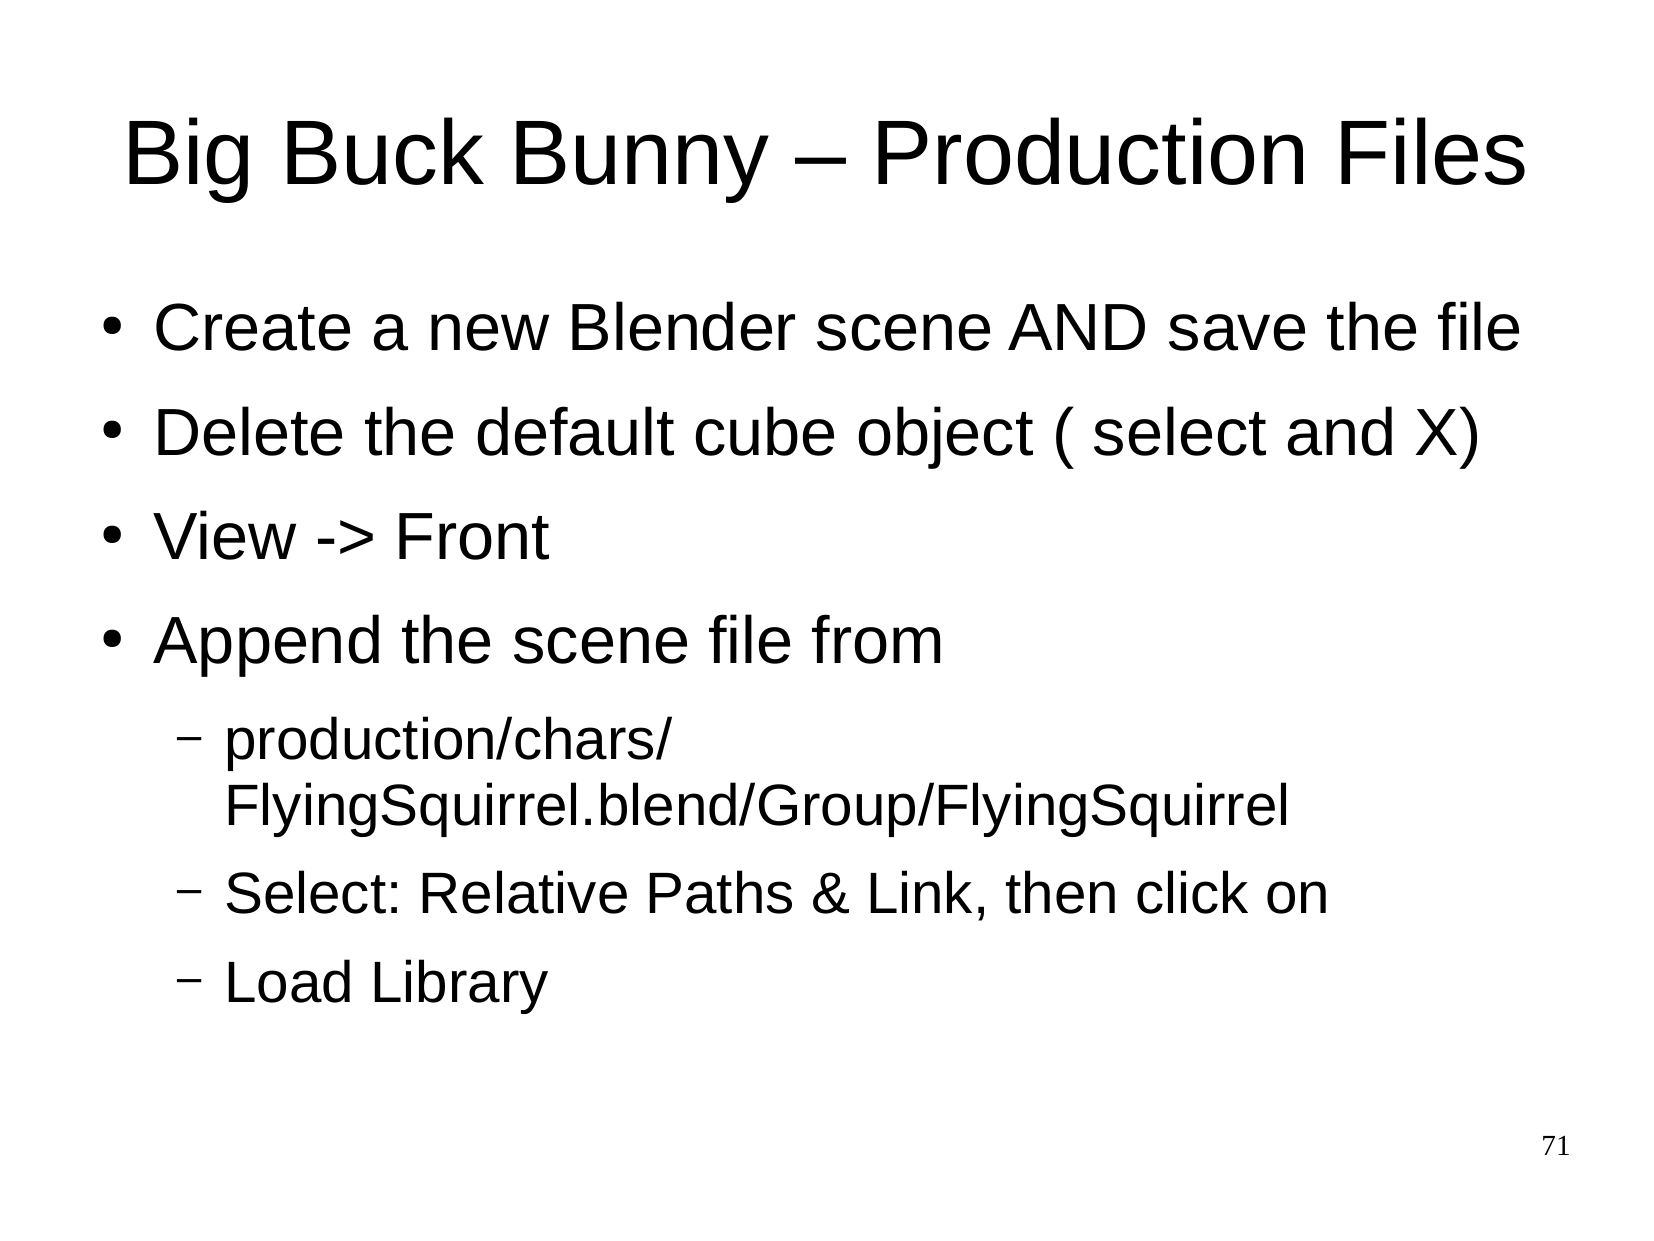

# Big Buck Bunny – Production Files
Create a new Blender scene AND save the file
Delete the default cube object ( select and X)
View -> Front
Append the scene file from
production/chars/
FlyingSquirrel.blend/Group/FlyingSquirrel
Select: Relative Paths & Link, then click on
Load Library
71